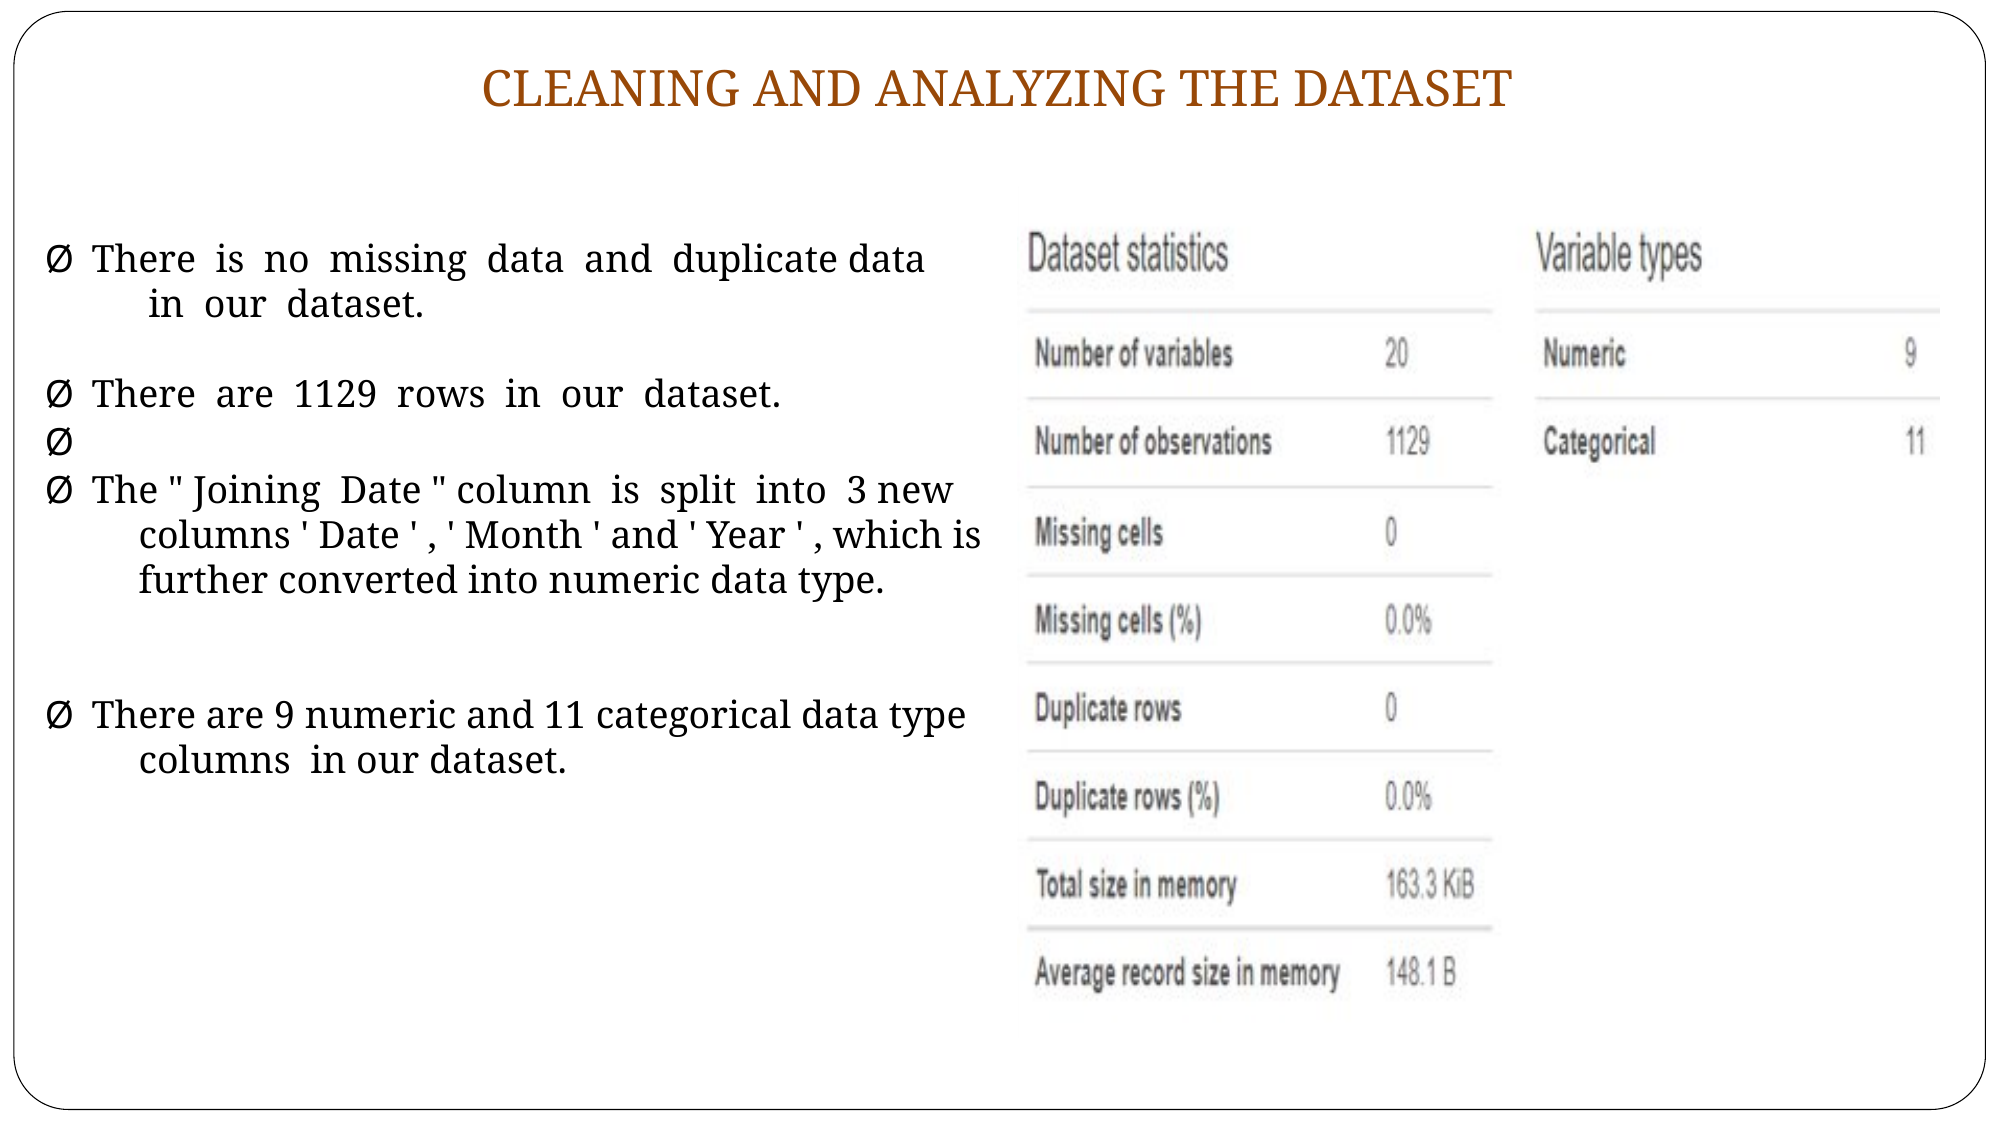

CLEANING AND ANALYZING THE DATASET
There  is  no  missing  data  and  duplicate data   in  our  dataset.​
There  are  1129  rows  in  our  dataset.​
The " Joining  Date " column  is  split  into  3 new columns ' Date ' , ' Month ' and ' Year ' , which is further converted into numeric data type.
There are 9 numeric and 11 categorical data type columns  in our dataset.